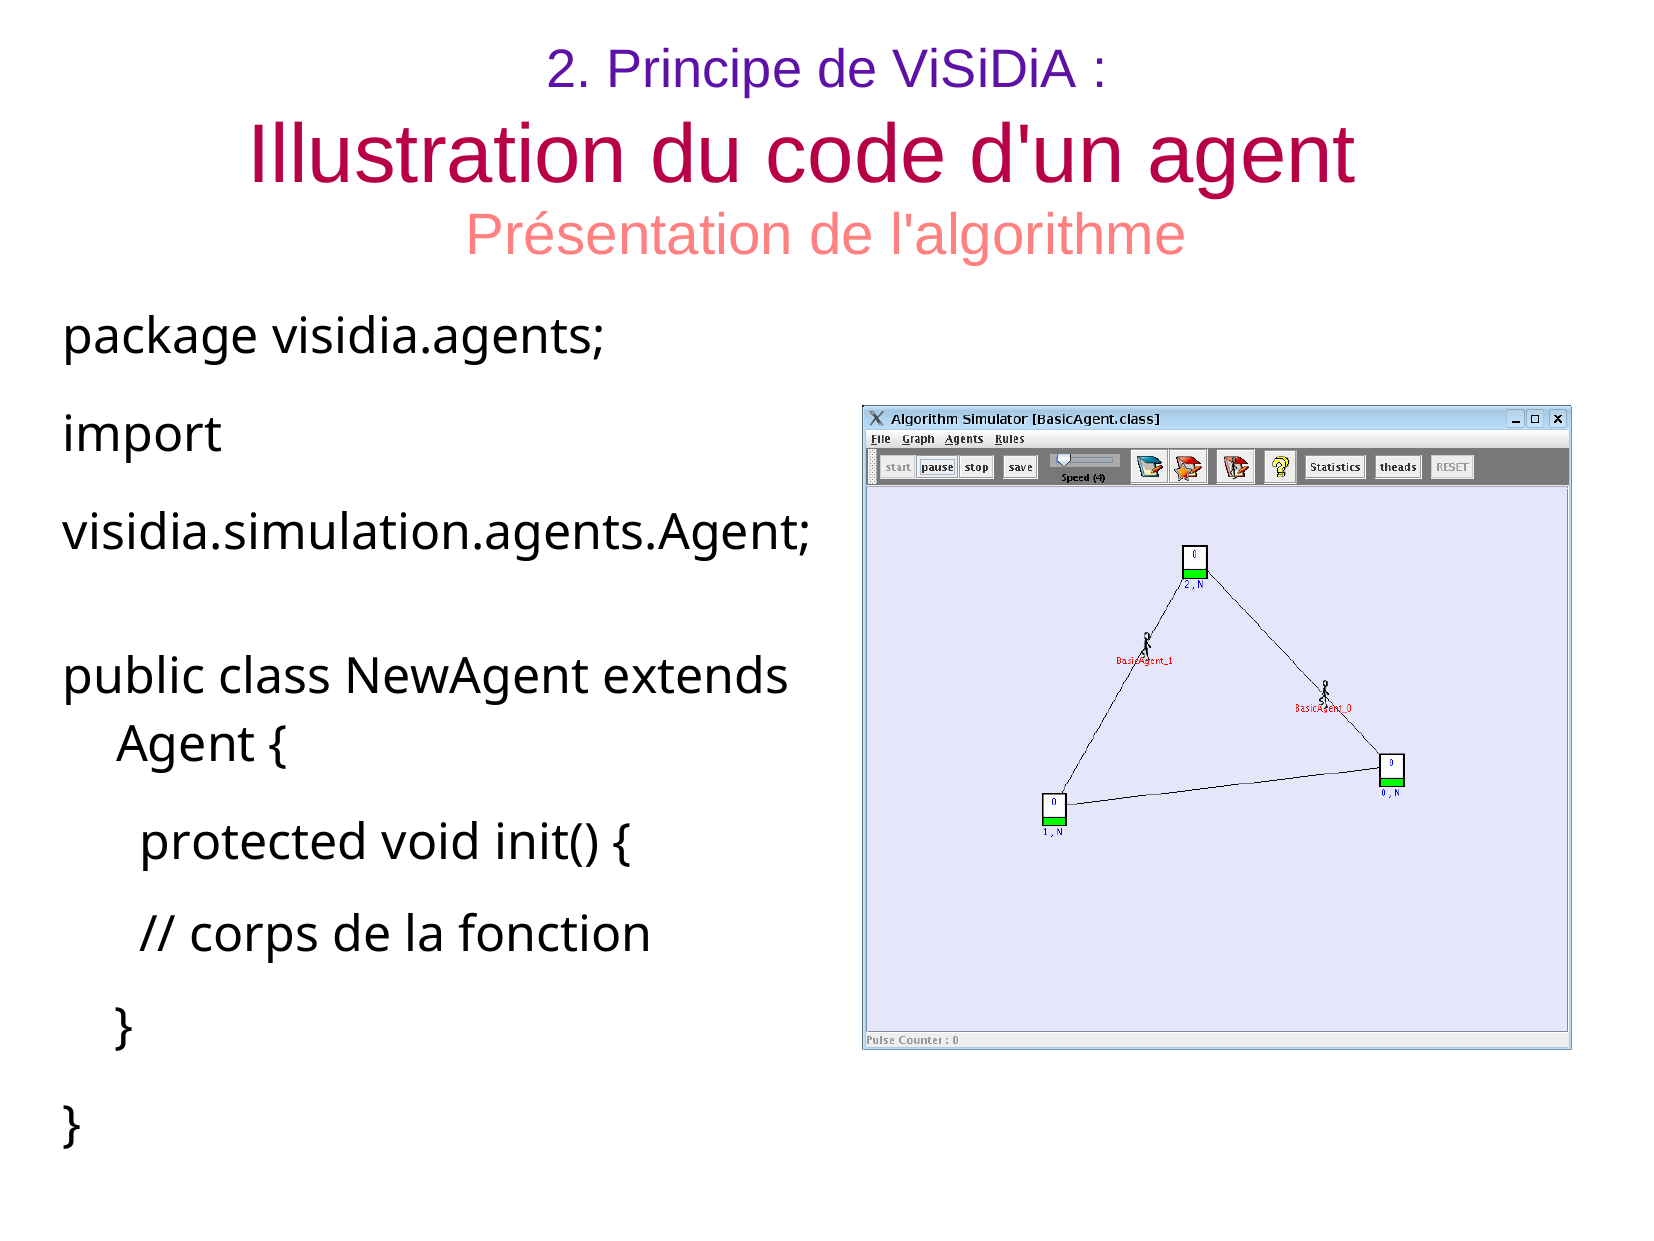

# 2. Principe de ViSiDiA : Illustration du code d'un agent Présentation de l'algorithme
package visidia.agents;
import
visidia.simulation.agents.Agent;
public class NewAgent extends Agent {
protected void init() {
// corps de la fonction
 }
}